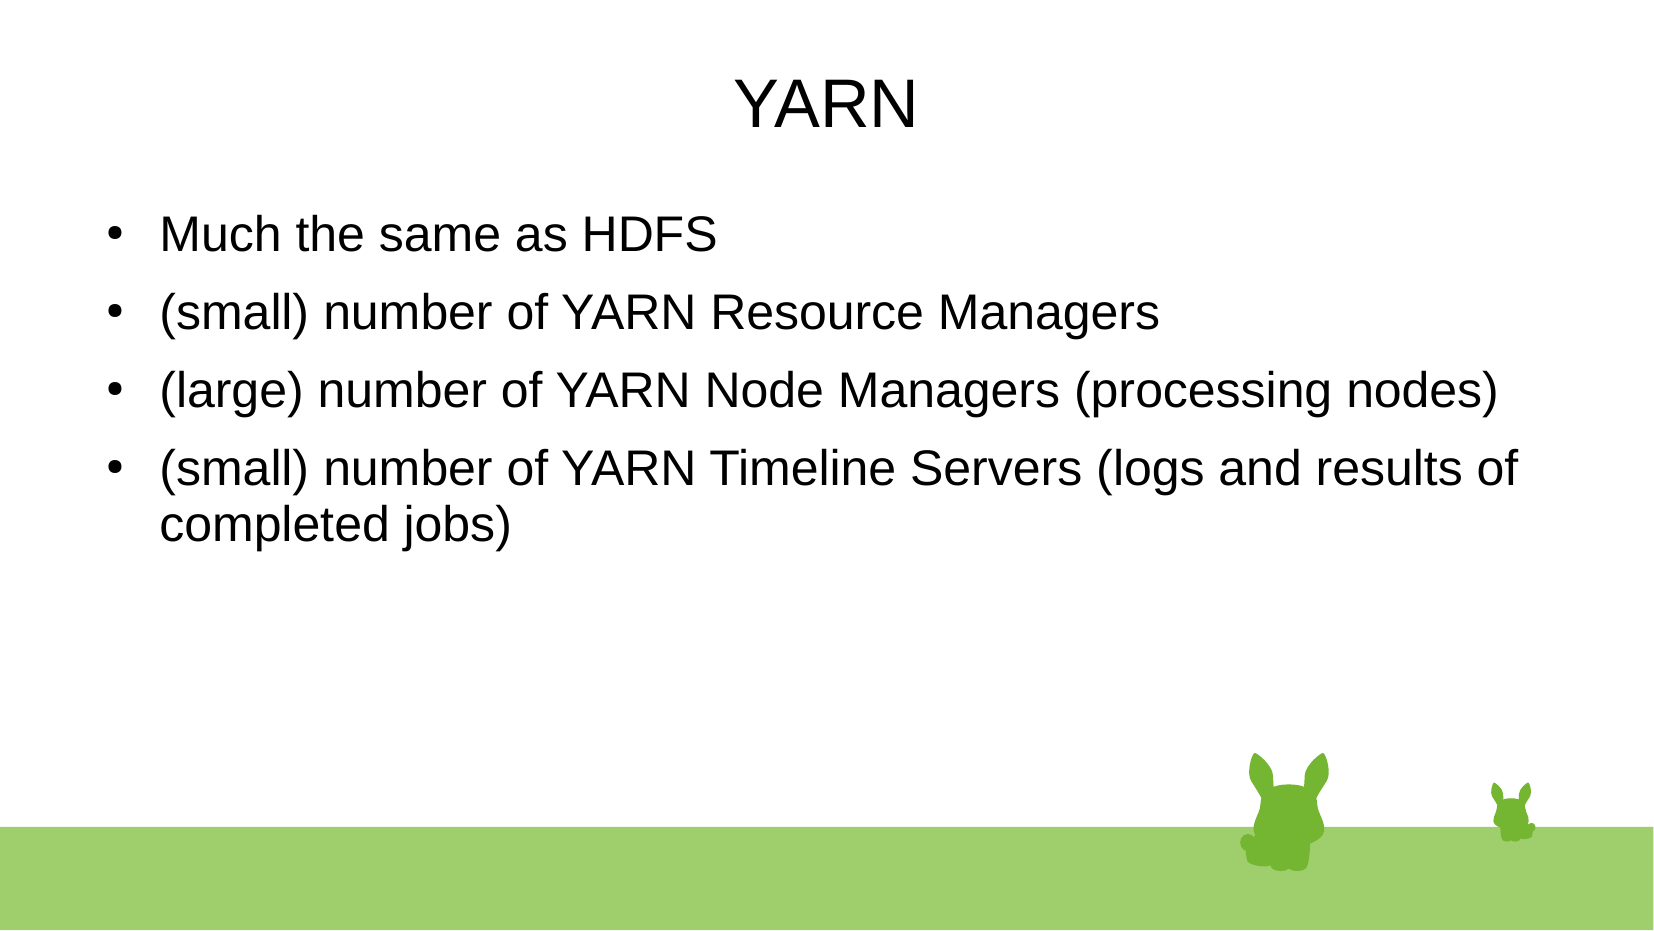

# YARN
Much the same as HDFS
(small) number of YARN Resource Managers
(large) number of YARN Node Managers (processing nodes)
(small) number of YARN Timeline Servers (logs and results of completed jobs)